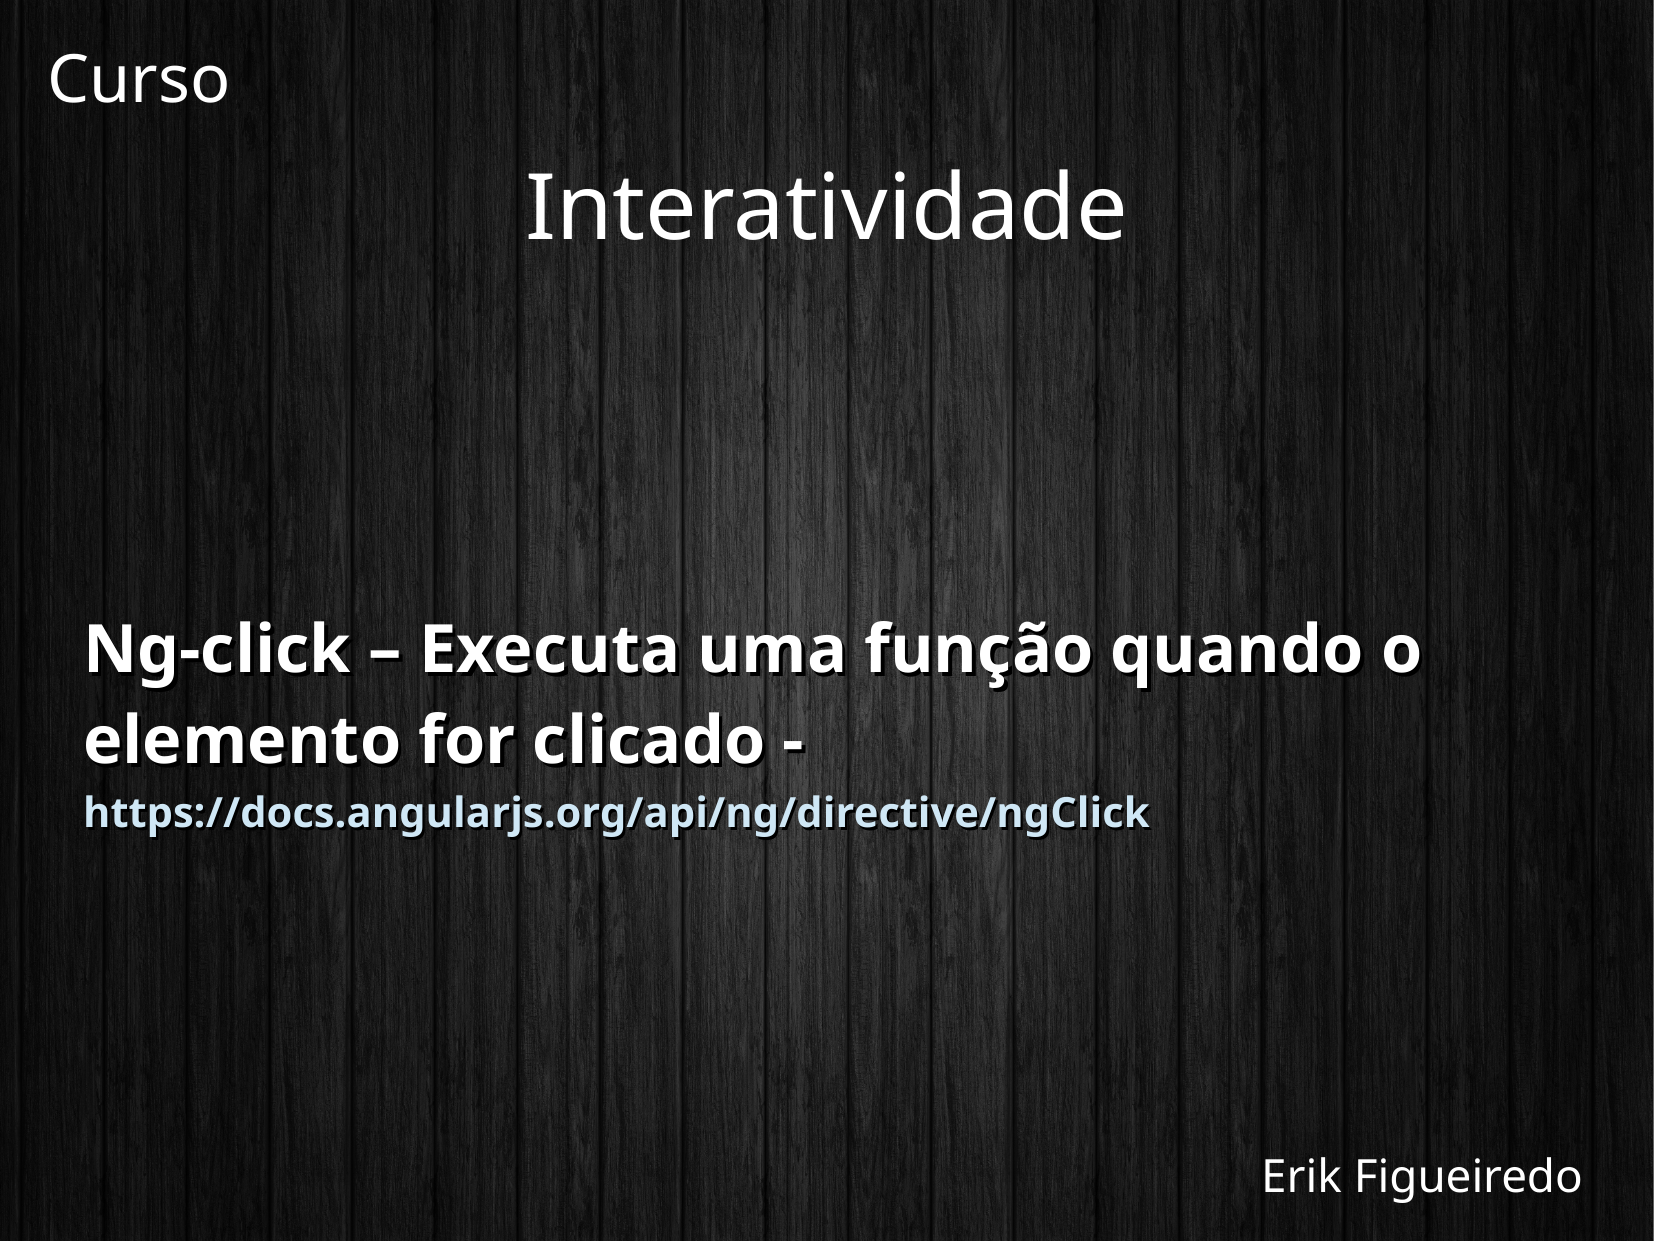

Curso
# Interatividade
Ng-click – Executa uma função quando o elemento for clicado - https://docs.angularjs.org/api/ng/directive/ngClick
Erik Figueiredo